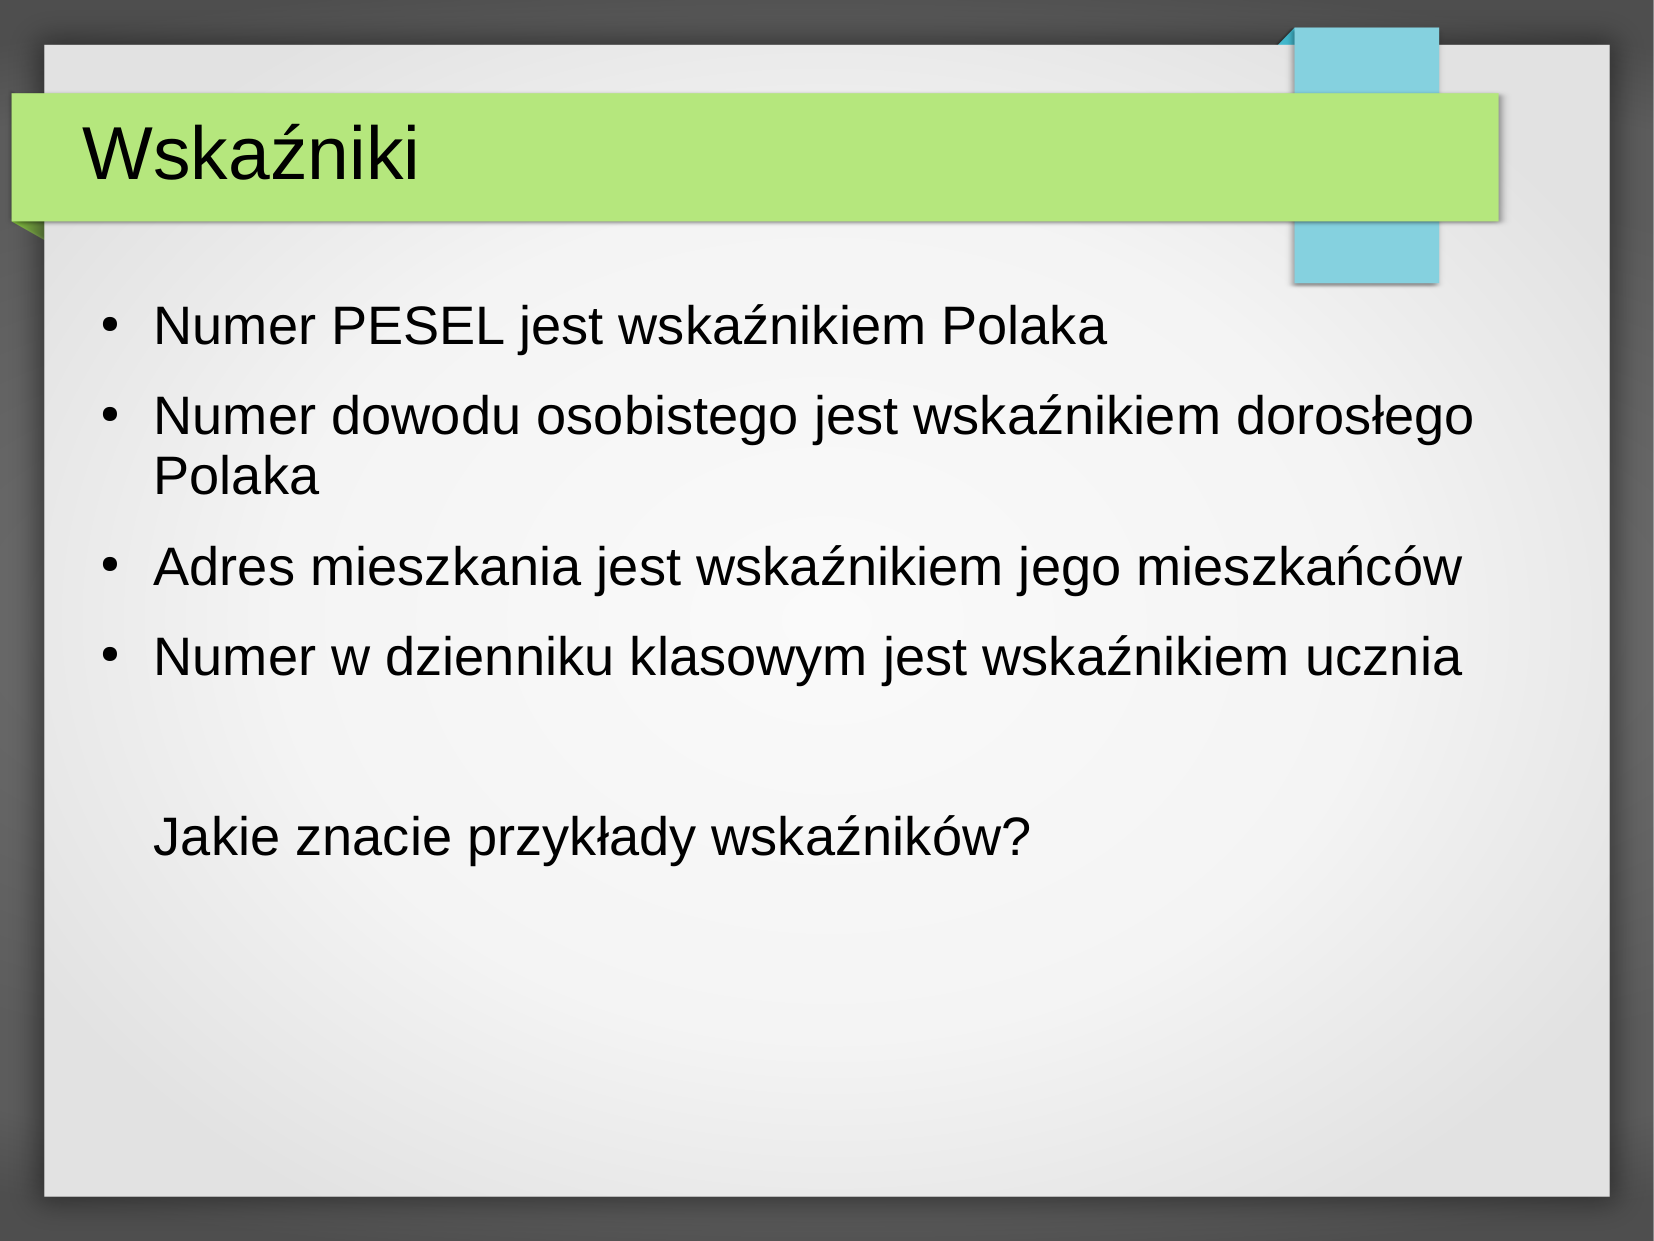

# Wskaźniki
Numer PESEL jest wskaźnikiem Polaka
Numer dowodu osobistego jest wskaźnikiem dorosłego Polaka
Adres mieszkania jest wskaźnikiem jego mieszkańców
Numer w dzienniku klasowym jest wskaźnikiem ucznia
Jakie znacie przykłady wskaźników?